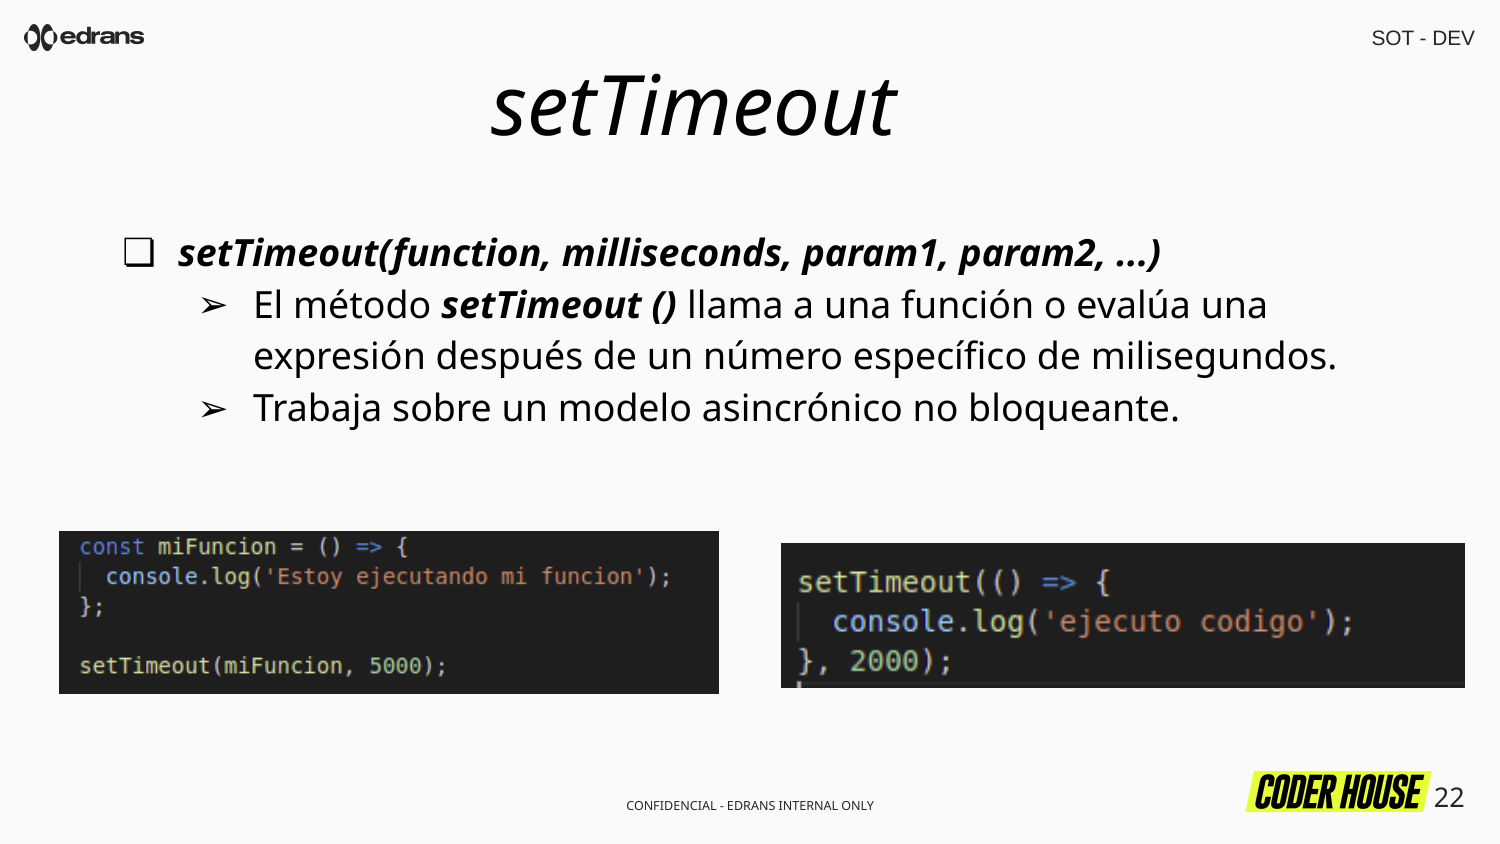

setTimeout
SOT - DEV
setTimeout(function, milliseconds, param1, param2, ...)
El método setTimeout () llama a una función o evalúa una expresión después de un número específico de milisegundos.
Trabaja sobre un modelo asincrónico no bloqueante.
CONFIDENCIAL - EDRANS INTERNAL ONLY